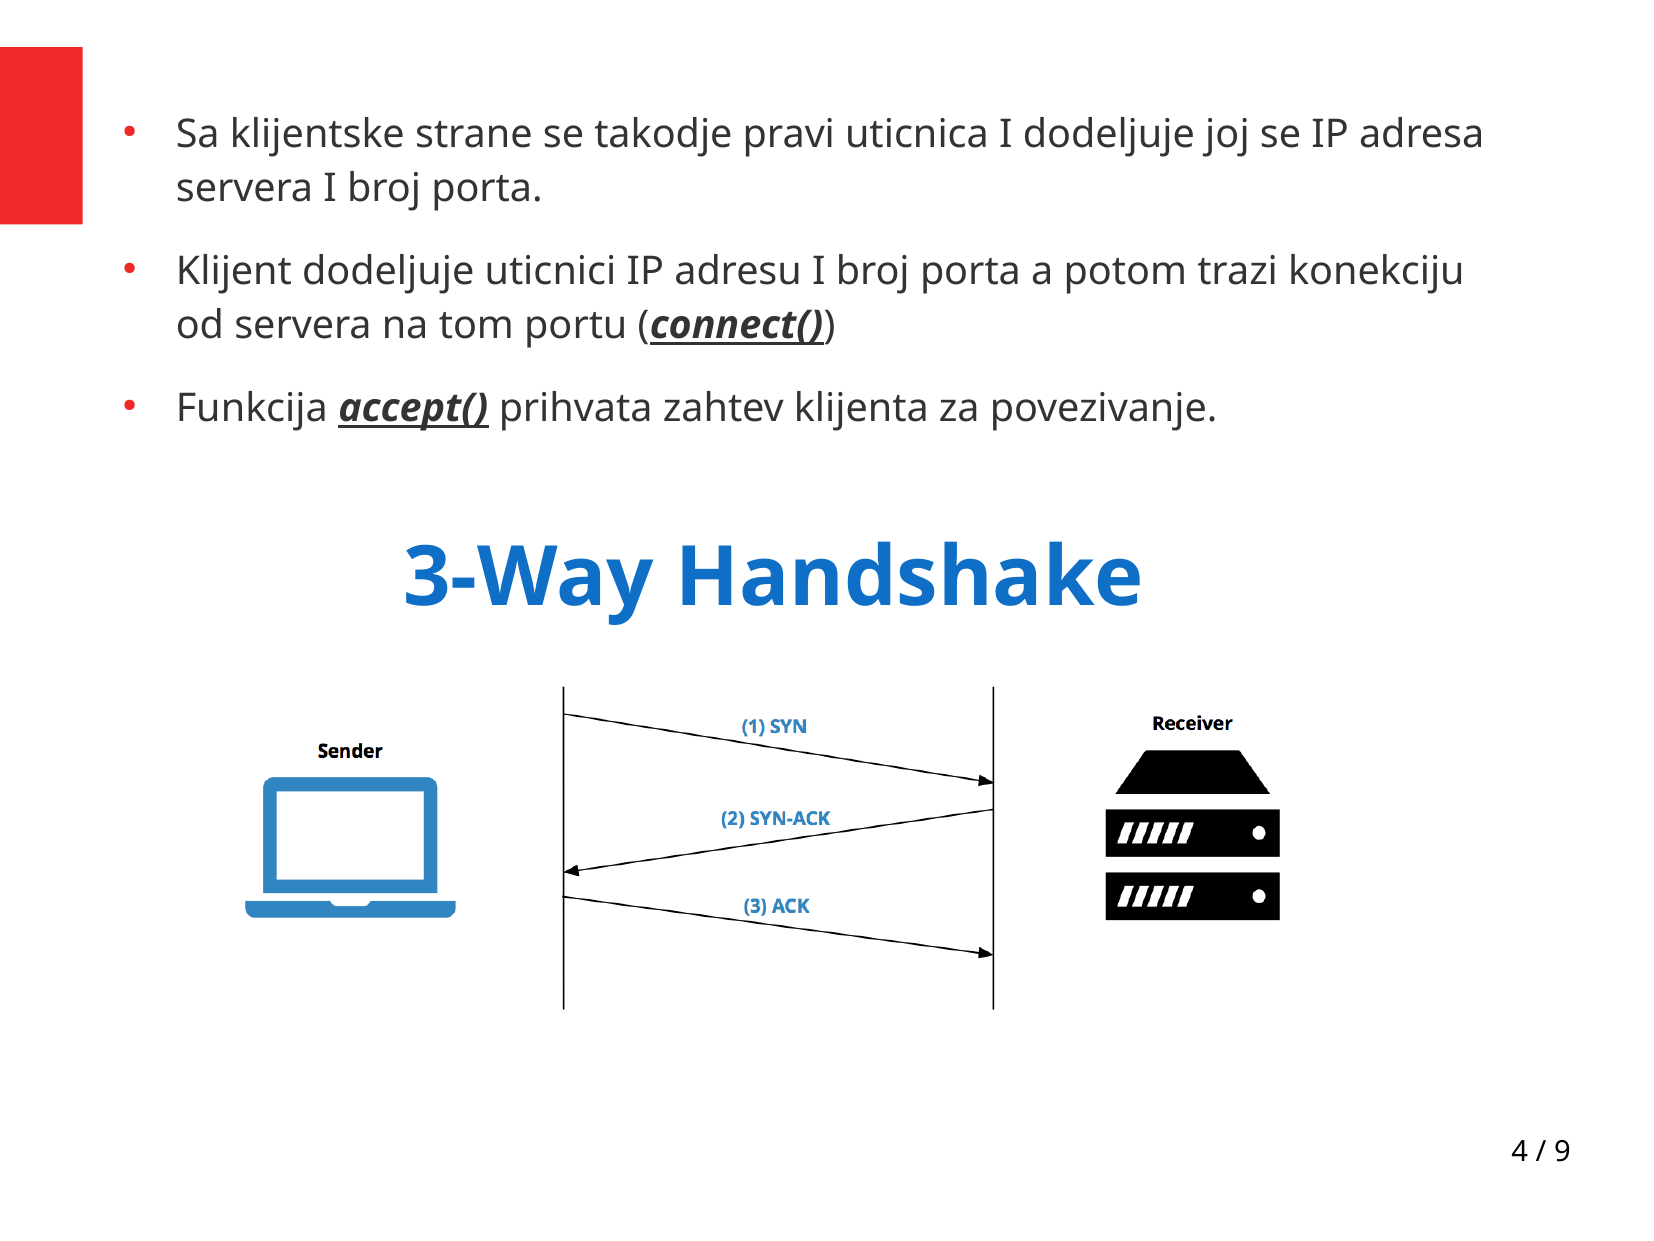

# Sa klijentske strane se takodje pravi uticnica I dodeljuje joj se IP adresa servera I broj porta.
Klijent dodeljuje uticnici IP adresu I broj porta a potom trazi konekciju od servera na tom portu (connect())
Funkcija accept() prihvata zahtev klijenta za povezivanje.
3-Way Handshake
4